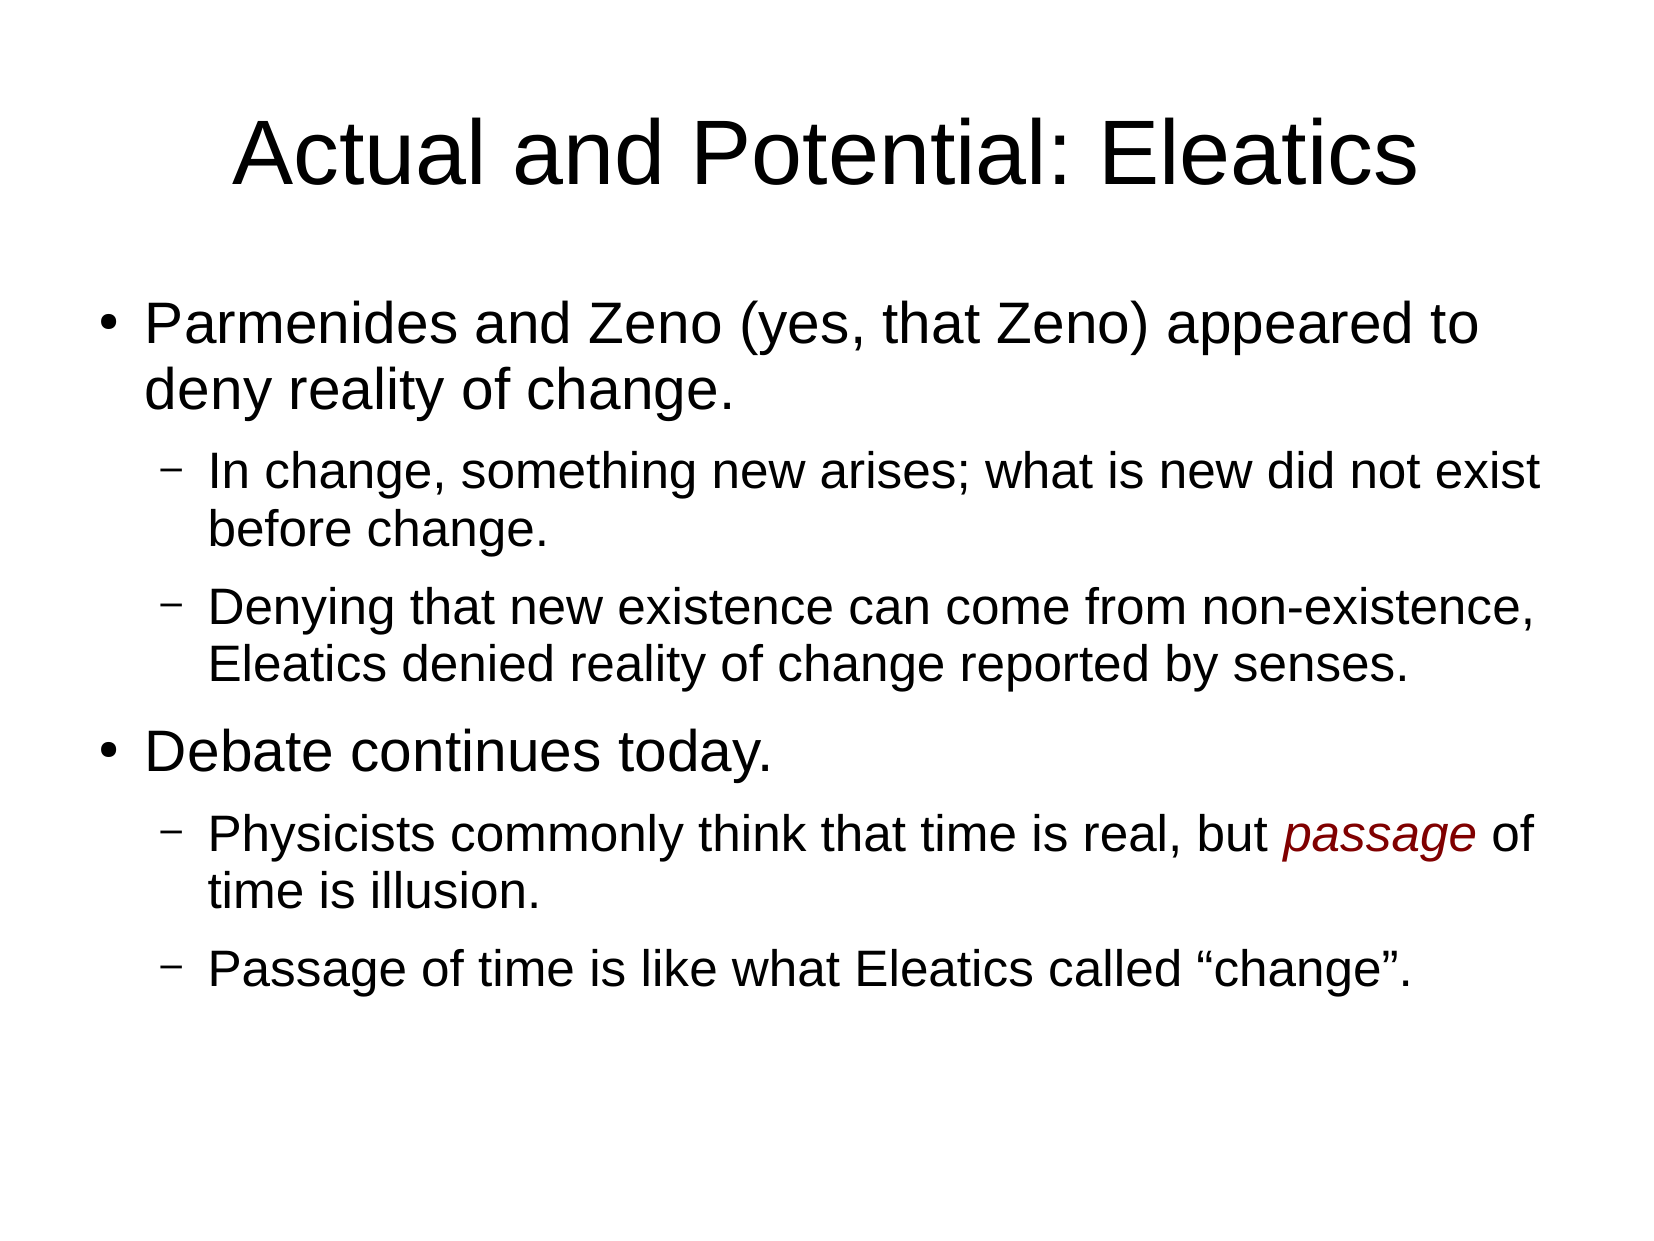

# Actual and Potential: Eleatics
Parmenides and Zeno (yes, that Zeno) appeared to deny reality of change.
In change, something new arises; what is new did not exist before change.
Denying that new existence can come from non-existence, Eleatics denied reality of change reported by senses.
Debate continues today.
Physicists commonly think that time is real, but passage of time is illusion.
Passage of time is like what Eleatics called “change”.